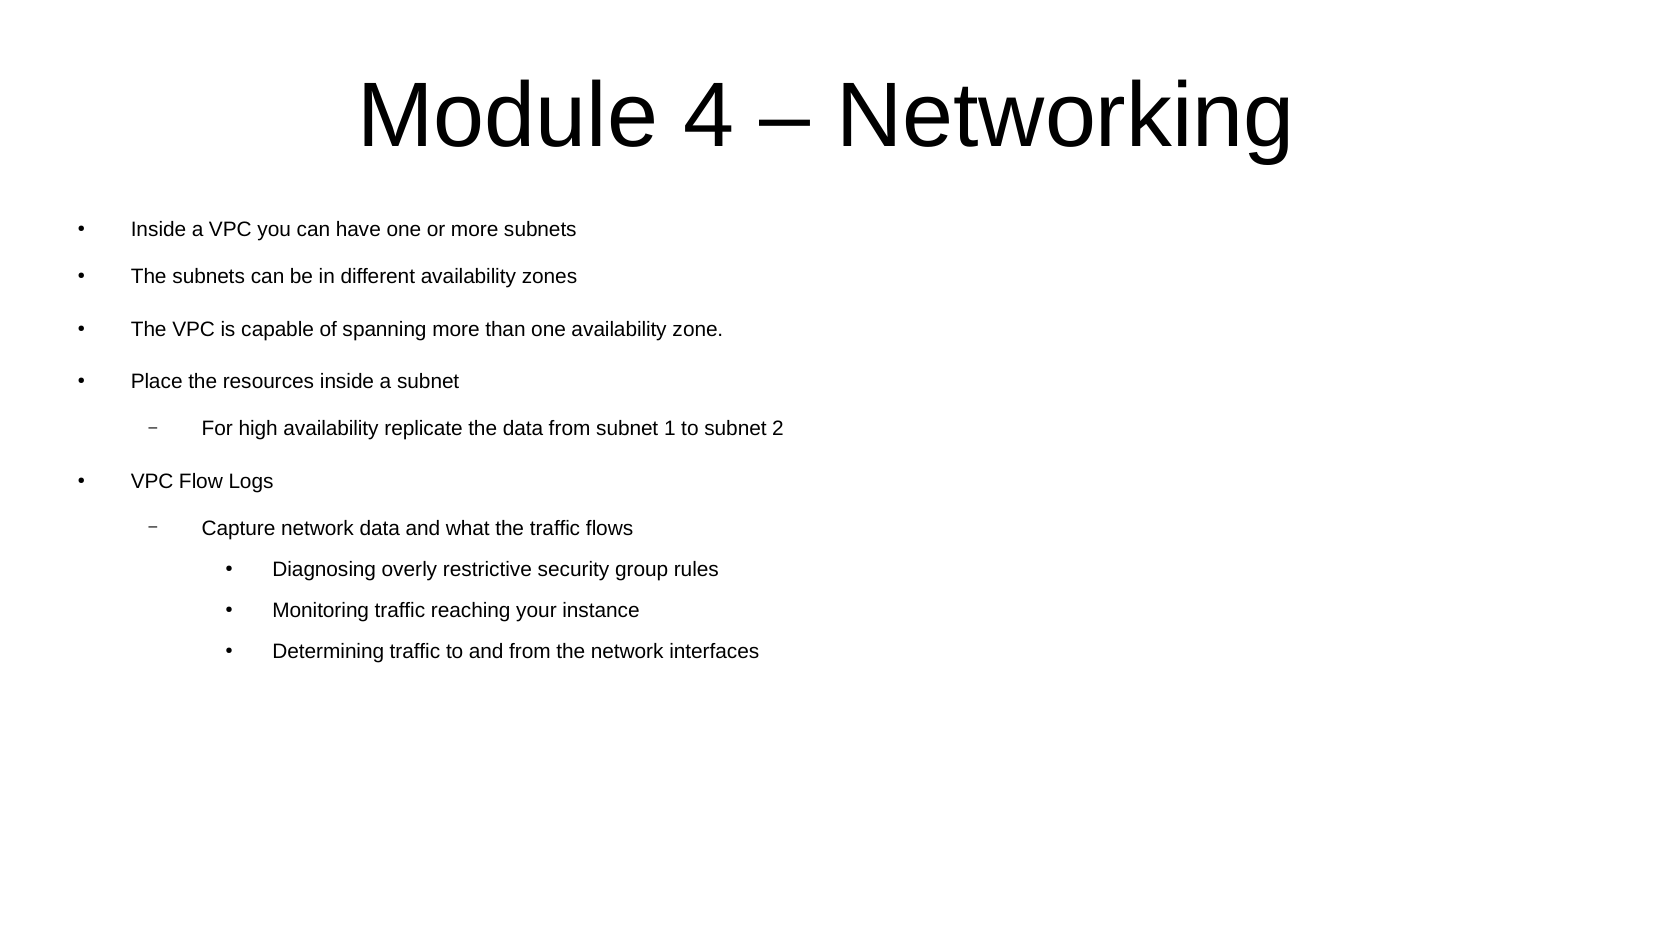

# Module 4 – Networking
Inside a VPC you can have one or more subnets
The subnets can be in different availability zones
The VPC is capable of spanning more than one availability zone.
Place the resources inside a subnet
For high availability replicate the data from subnet 1 to subnet 2
VPC Flow Logs
Capture network data and what the traffic flows
Diagnosing overly restrictive security group rules
Monitoring traffic reaching your instance
Determining traffic to and from the network interfaces